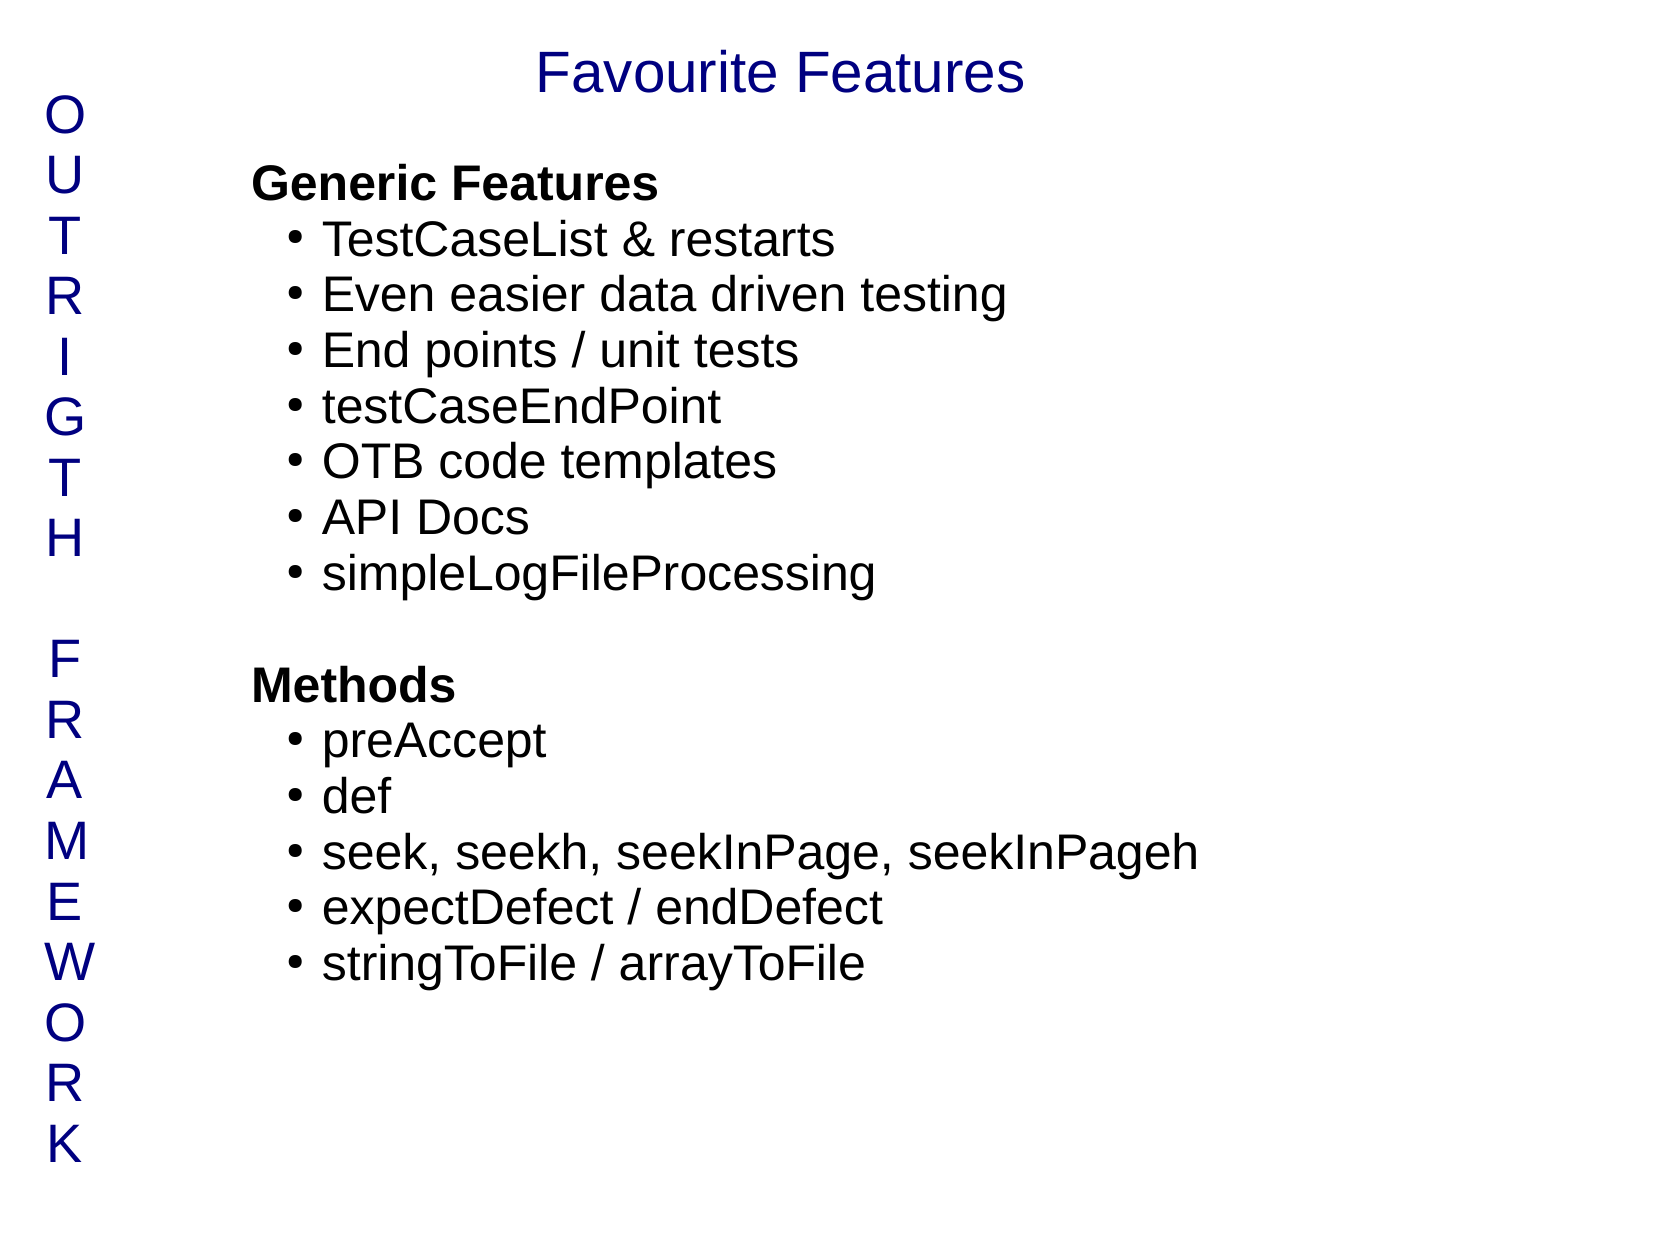

Favourite Features
OUTRIGTH
FRAMEWORK
Generic Features
TestCaseList & restarts
Even easier data driven testing
End points / unit tests
testCaseEndPoint
OTB code templates
API Docs
simpleLogFileProcessing
Methods
preAccept
def
seek, seekh, seekInPage, seekInPageh
expectDefect / endDefect
stringToFile / arrayToFile